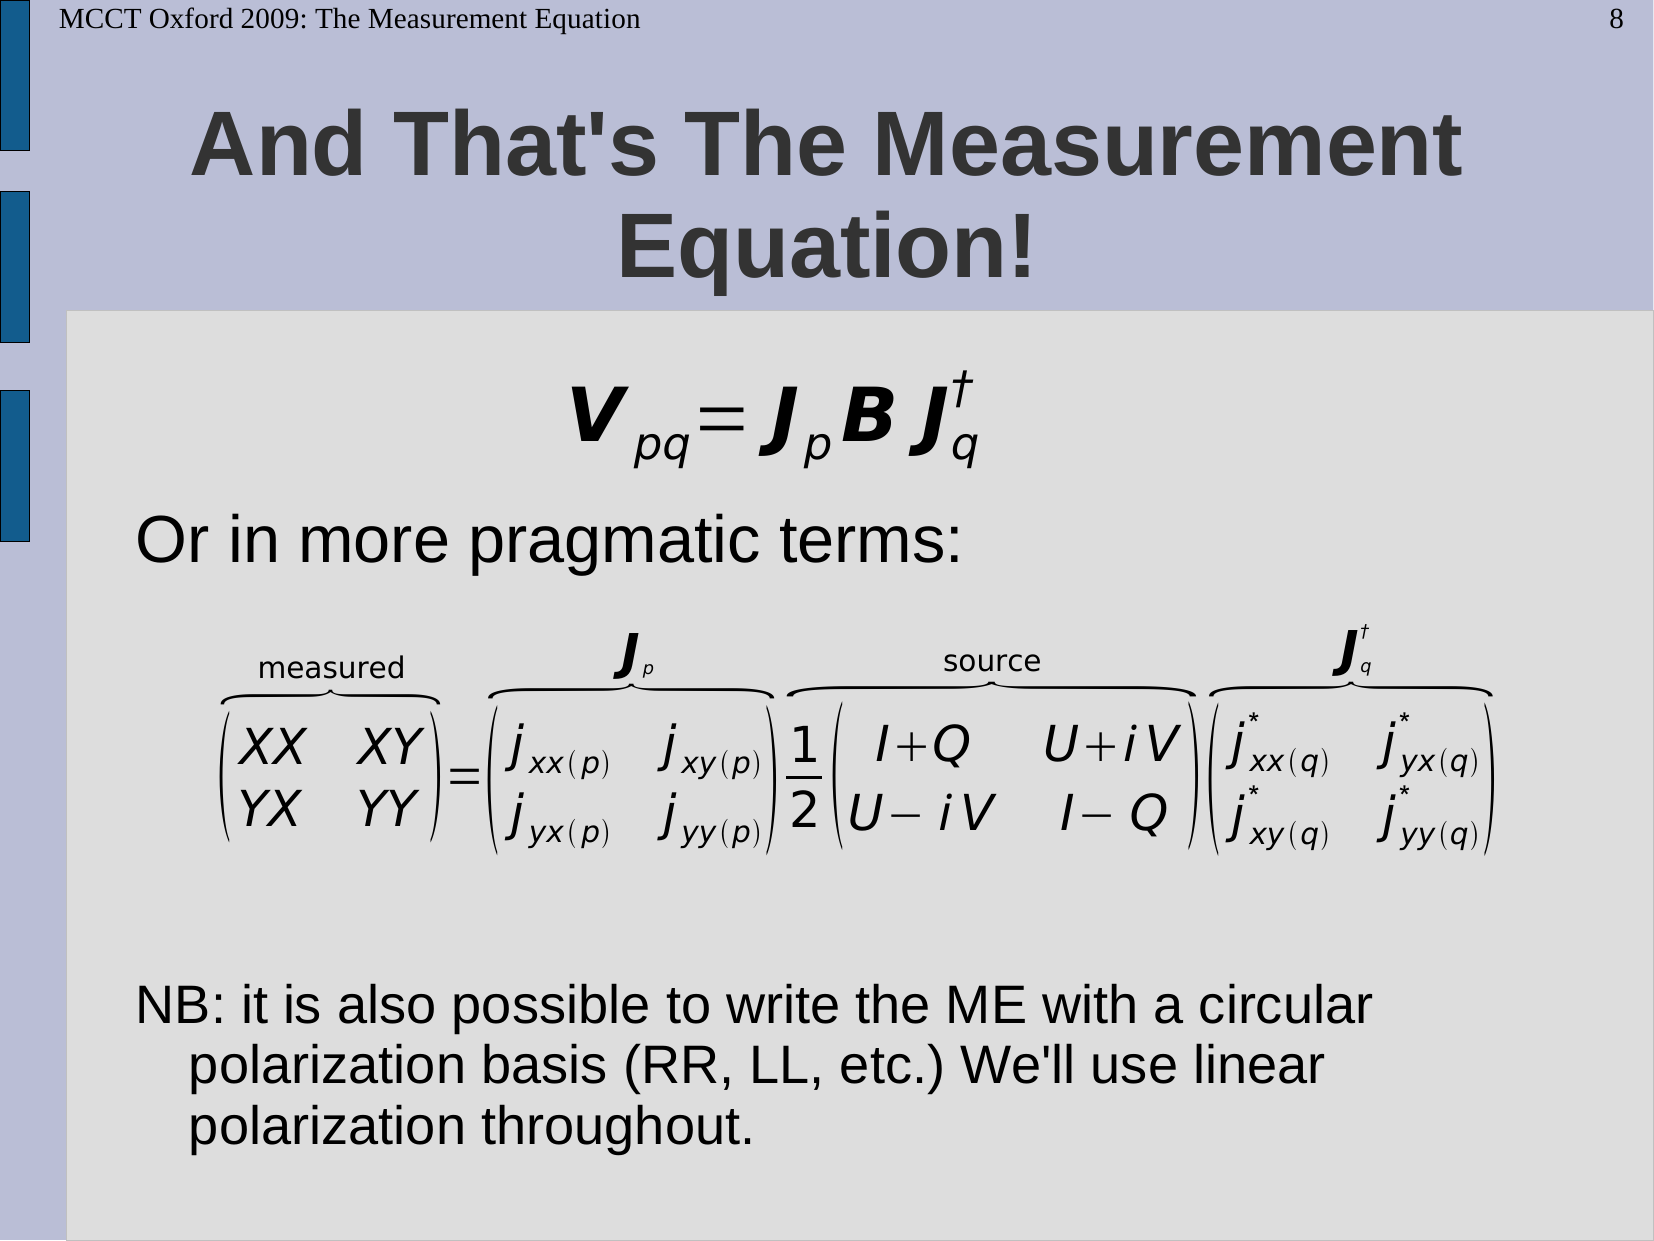

MCCT Oxford 2009: The Measurement Equation
8
# And That's The Measurement Equation!
Or in more pragmatic terms:
NB: it is also possible to write the ME with a circular polarization basis (RR, LL, etc.) We'll use linear polarization throughout.